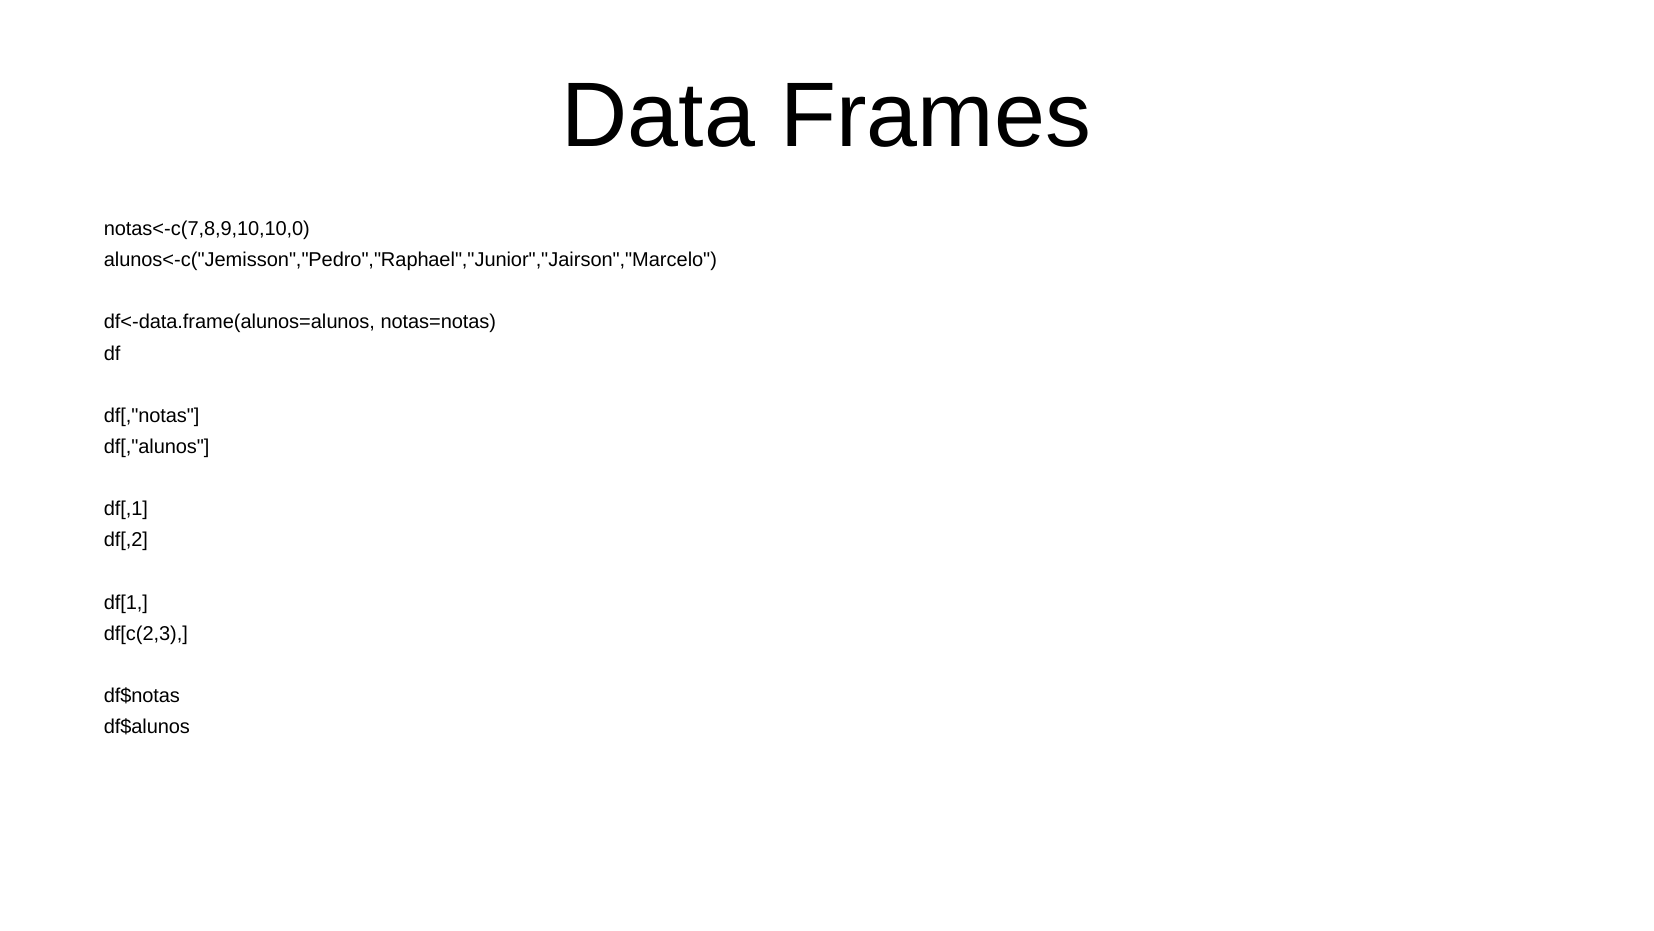

# Data Frames
notas<-c(7,8,9,10,10,0)
alunos<-c("Jemisson","Pedro","Raphael","Junior","Jairson","Marcelo")
df<-data.frame(alunos=alunos, notas=notas)
df
df[,"notas"]
df[,"alunos"]
df[,1]
df[,2]
df[1,]
df[c(2,3),]
df$notas
df$alunos